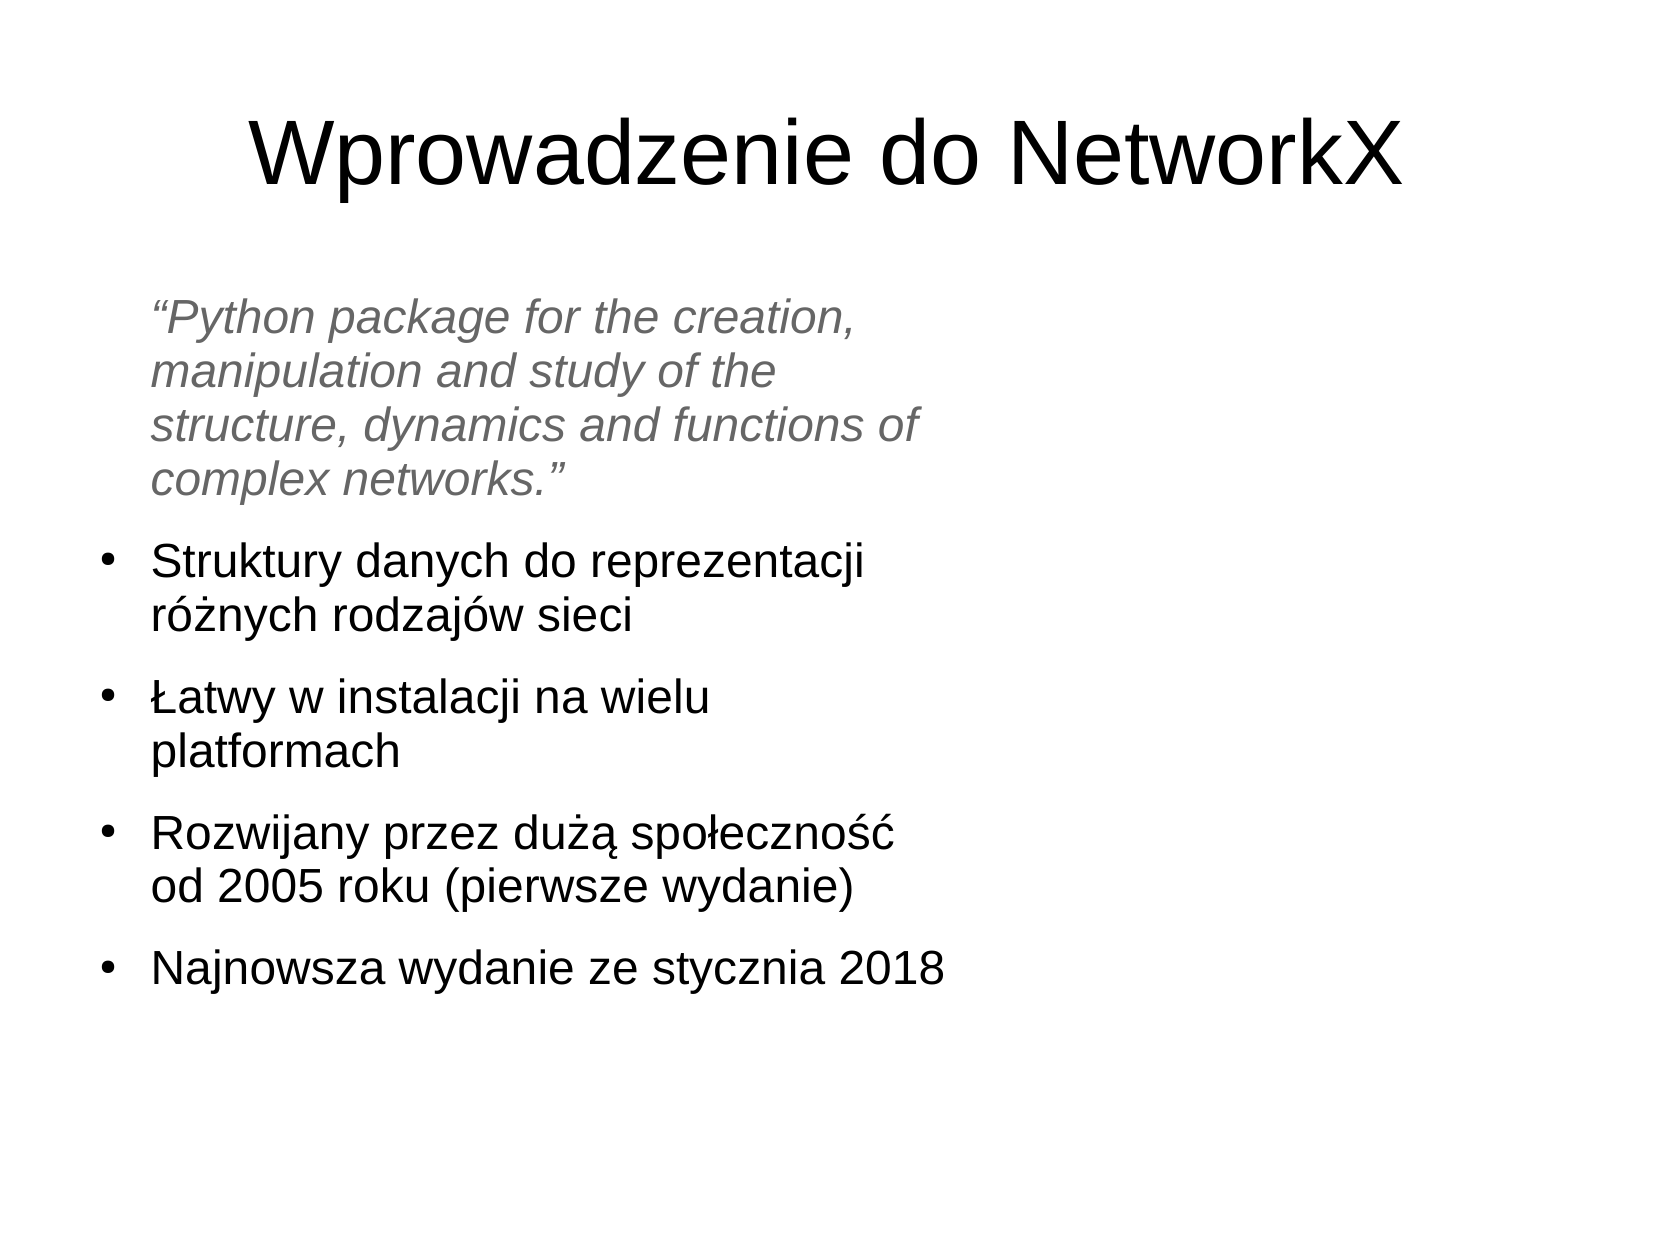

# Wprowadzenie do NetworkX
“Python package for the creation, manipulation and study of the structure, dynamics and functions of complex networks.”
Struktury danych do reprezentacji różnych rodzajów sieci
Łatwy w instalacji na wielu platformach
Rozwijany przez dużą społeczność od 2005 roku (pierwsze wydanie)
Najnowsza wydanie ze stycznia 2018